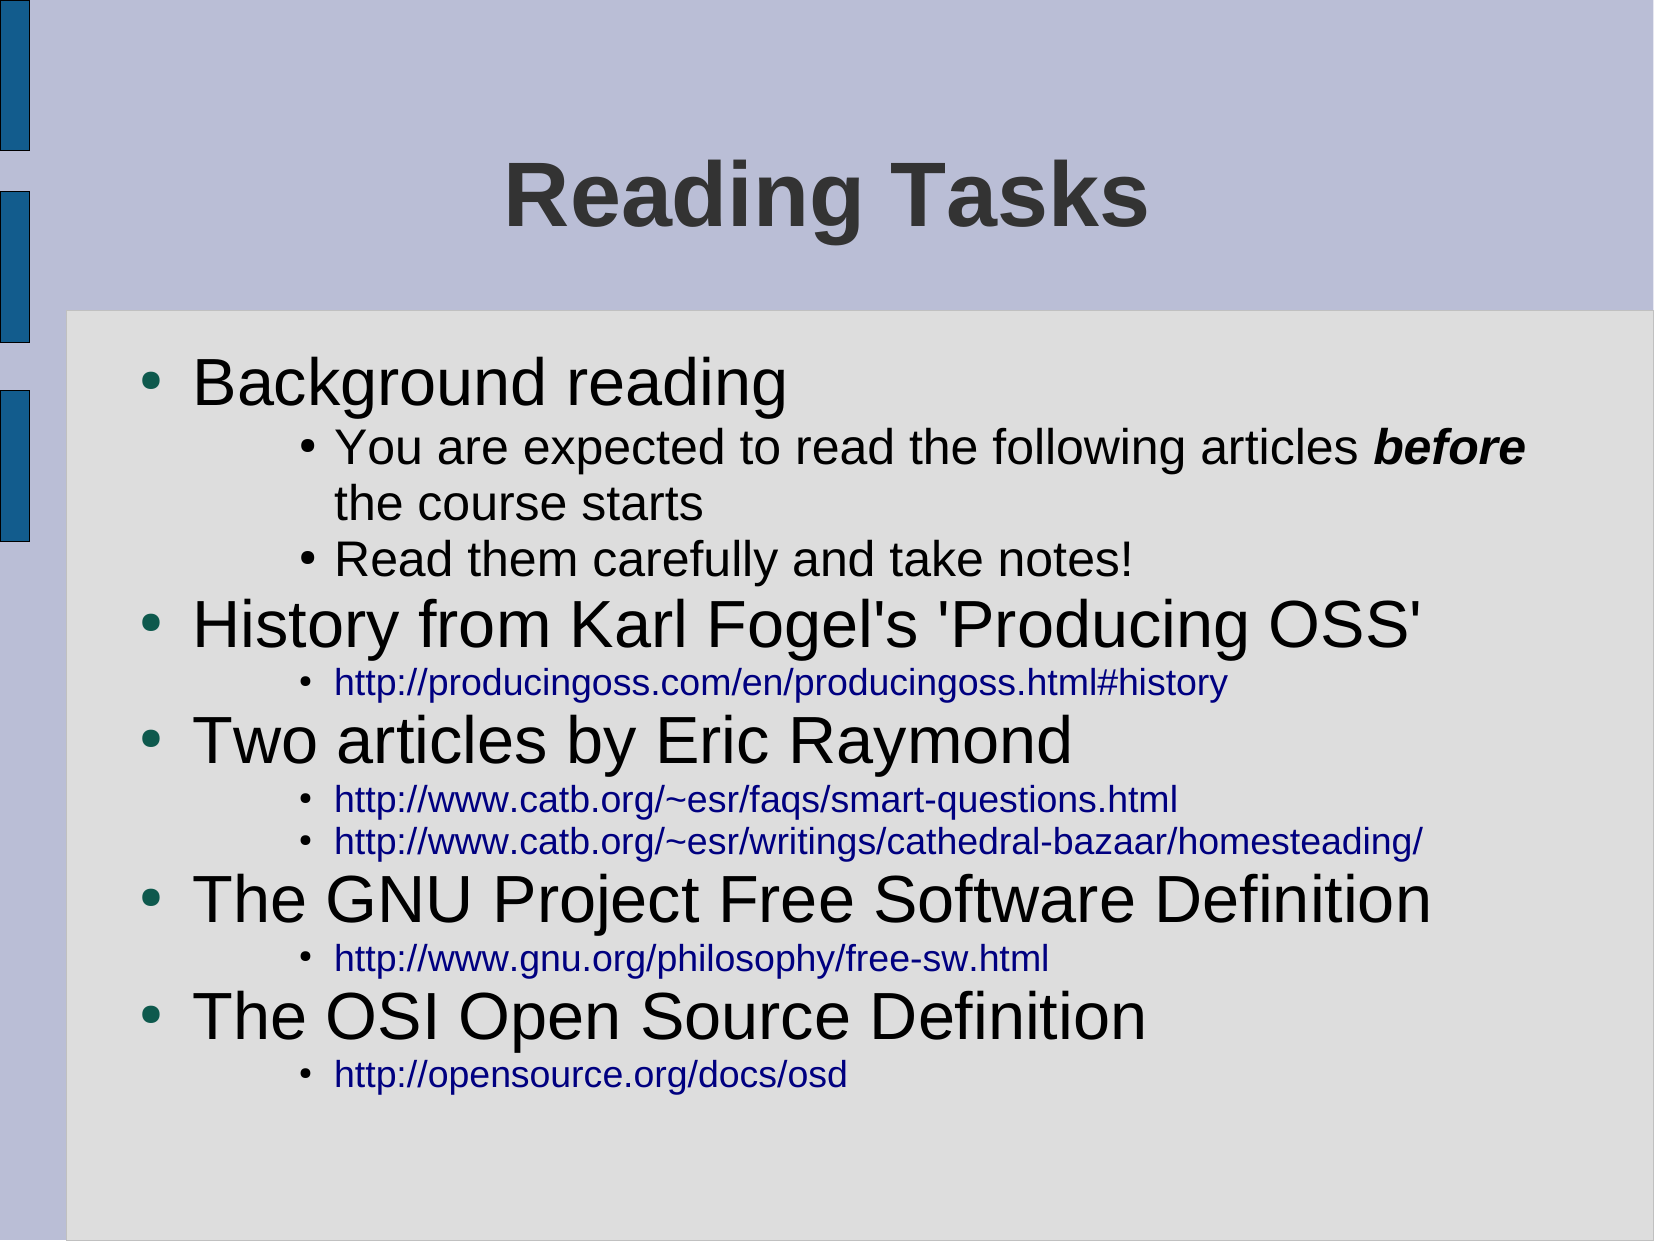

# Reading Tasks
Background reading
You are expected to read the following articles before the course starts
Read them carefully and take notes!
History from Karl Fogel's 'Producing OSS'
http://producingoss.com/en/producingoss.html#history
Two articles by Eric Raymond
http://www.catb.org/~esr/faqs/smart-questions.html
http://www.catb.org/~esr/writings/cathedral-bazaar/homesteading/
The GNU Project Free Software Definition
http://www.gnu.org/philosophy/free-sw.html
The OSI Open Source Definition
http://opensource.org/docs/osd